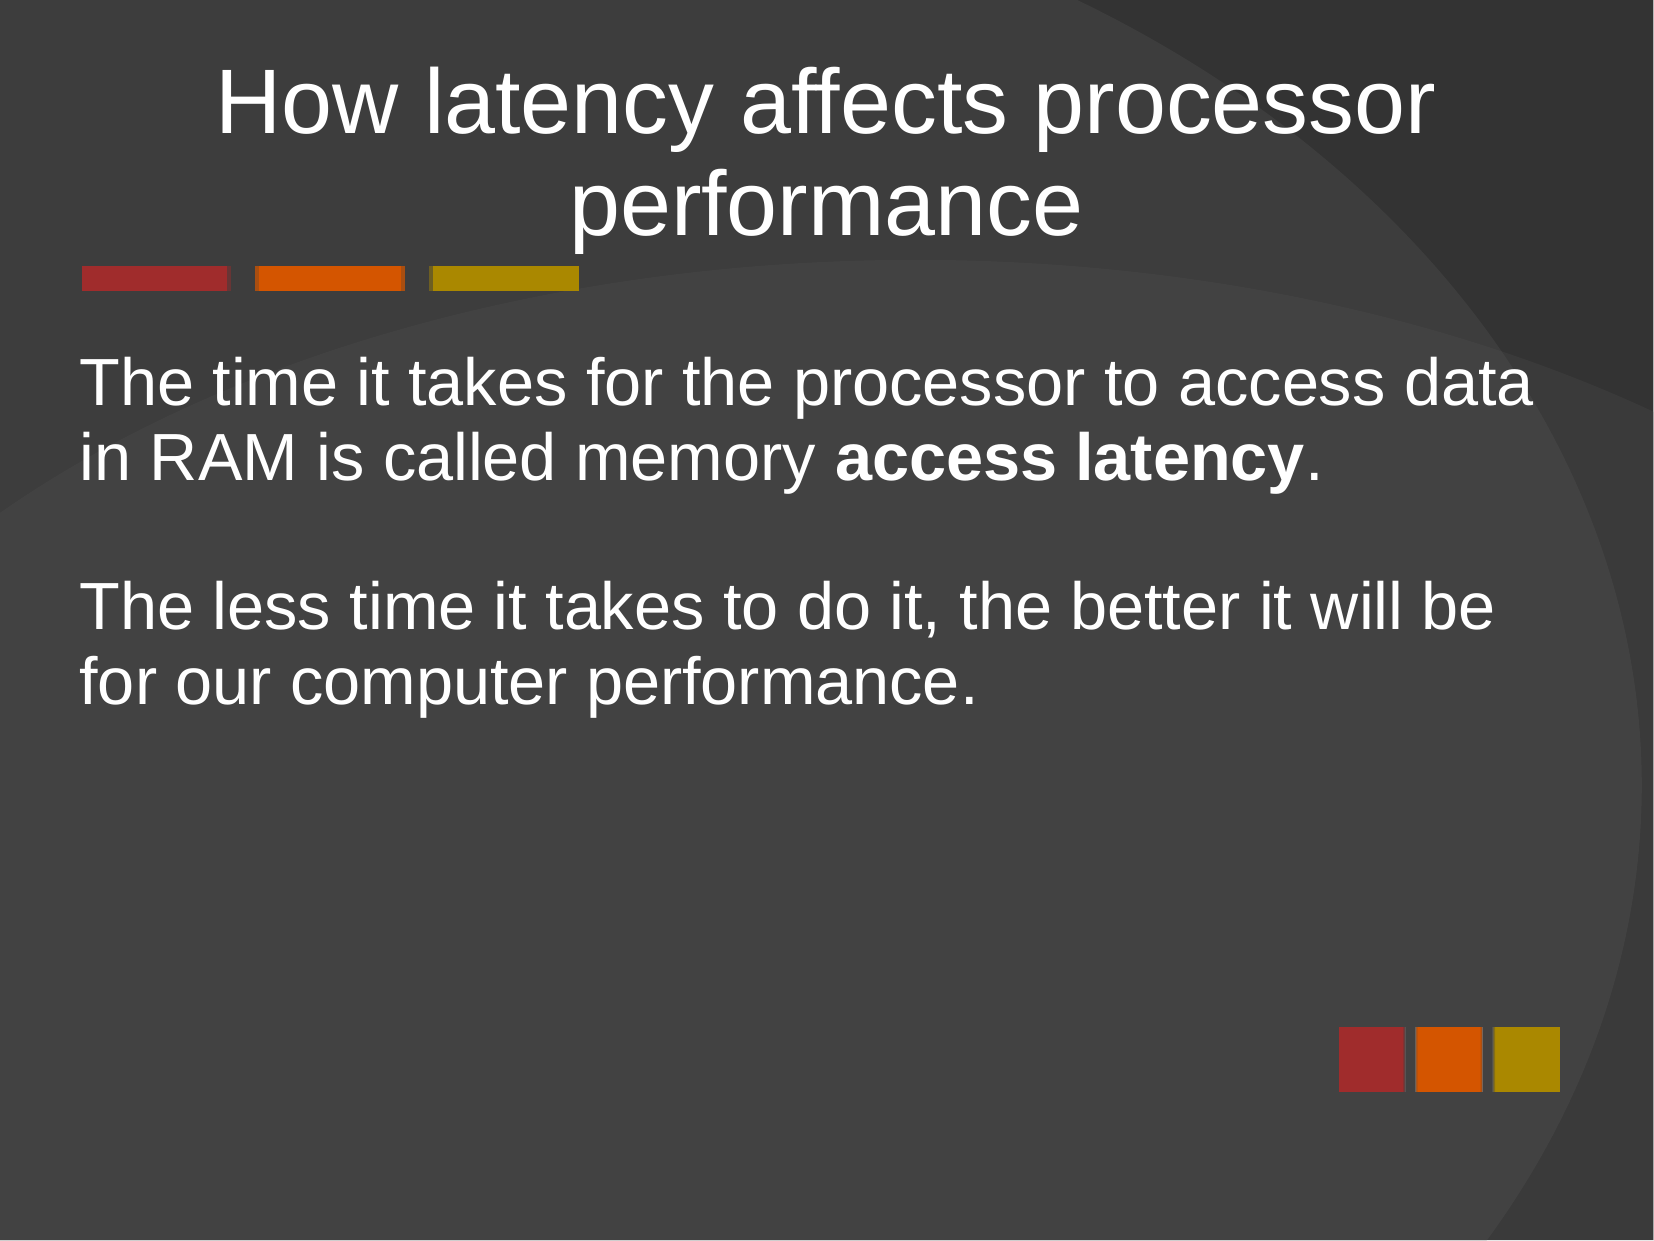

# How latency affects processor performance
The time it takes for the processor to access data in RAM is called memory access latency.
The less time it takes to do it, the better it will be for our computer performance.